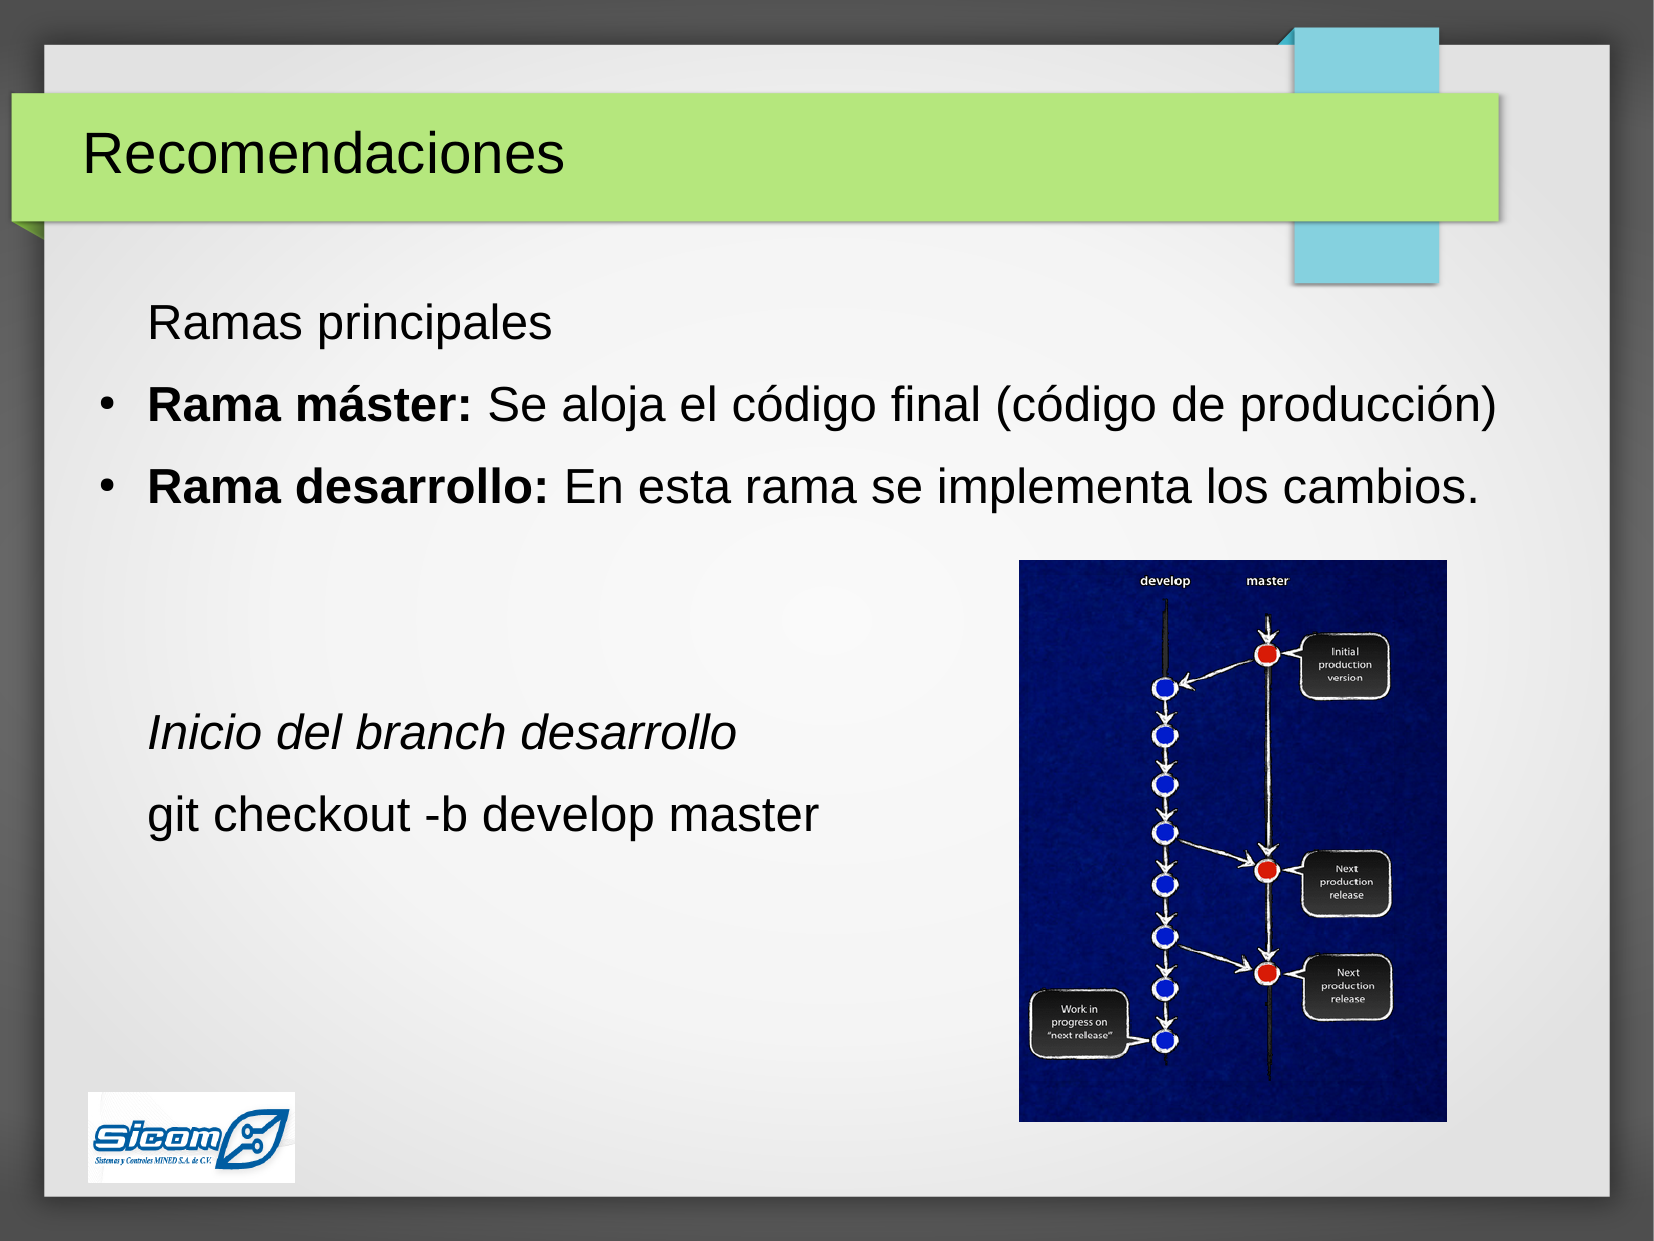

# Recomendaciones
Ramas principales
Rama máster: Se aloja el código final (código de producción)
Rama desarrollo: En esta rama se implementa los cambios.
Inicio del branch desarrollo
git checkout -b develop master